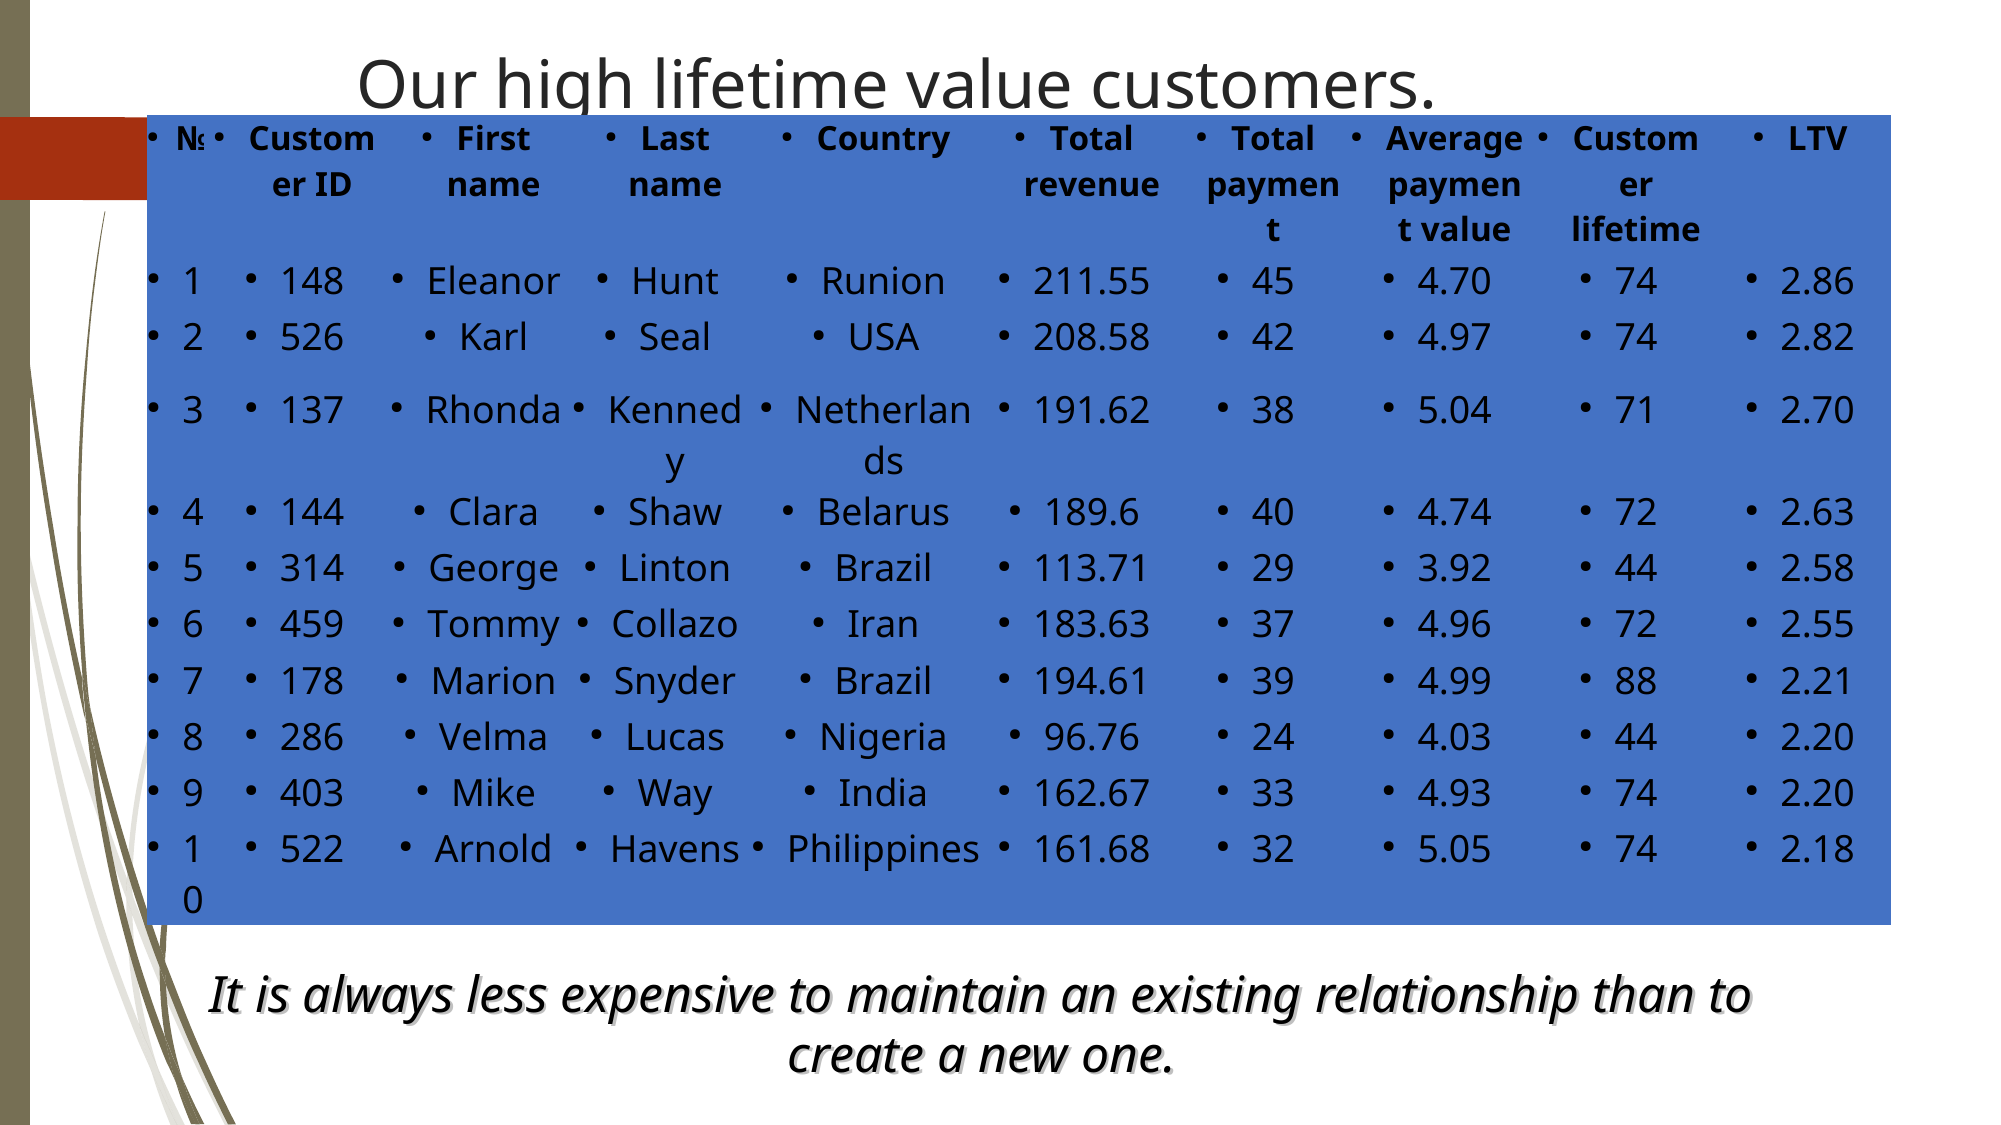

# Our high lifetime value customers.
| № | Customer ID | First name | Last name | Country | Total revenue | Total payment | Average payment value | Customer lifetime | LTV |
| --- | --- | --- | --- | --- | --- | --- | --- | --- | --- |
| 1 | 148 | Eleanor | Hunt | Runion | 211.55 | 45 | 4.70 | 74 | 2.86 |
| 2 | 526 | Karl | Seal | USA | 208.58 | 42 | 4.97 | 74 | 2.82 |
| 3 | 137 | Rhonda | Kennedy | Netherlands | 191.62 | 38 | 5.04 | 71 | 2.70 |
| 4 | 144 | Clara | Shaw | Belarus | 189.6 | 40 | 4.74 | 72 | 2.63 |
| 5 | 314 | George | Linton | Brazil | 113.71 | 29 | 3.92 | 44 | 2.58 |
| 6 | 459 | Tommy | Collazo | Iran | 183.63 | 37 | 4.96 | 72 | 2.55 |
| 7 | 178 | Marion | Snyder | Brazil | 194.61 | 39 | 4.99 | 88 | 2.21 |
| 8 | 286 | Velma | Lucas | Nigeria | 96.76 | 24 | 4.03 | 44 | 2.20 |
| 9 | 403 | Mike | Way | India | 162.67 | 33 | 4.93 | 74 | 2.20 |
| 10 | 522 | Arnold | Havens | Philippines | 161.68 | 32 | 5.05 | 74 | 2.18 |
It is always less expensive to maintain an existing relationship than to create a new one.